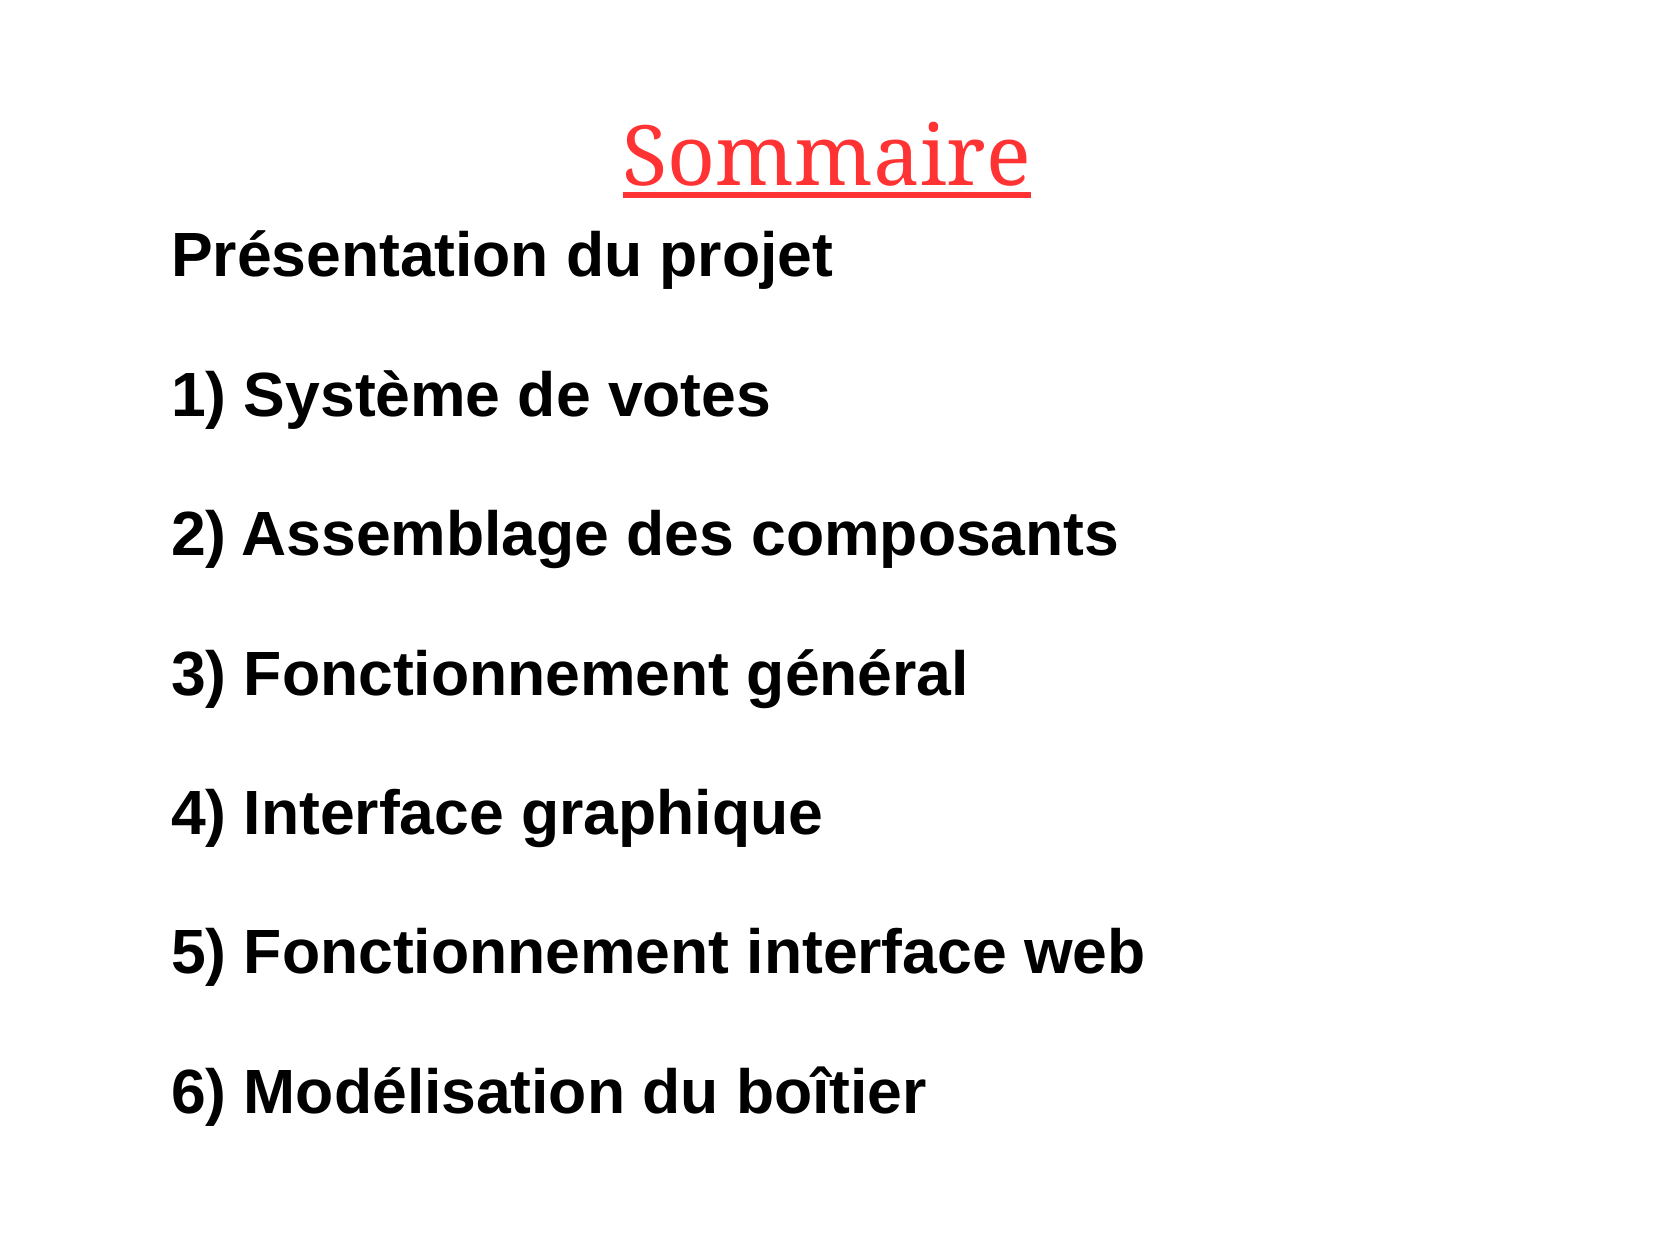

# Sommaire
	Présentation du projet
	1) Système de votes
	2) Assemblage des composants
	3) Fonctionnement général
	4) Interface graphique
	5) Fonctionnement interface web
	6) Modélisation du boîtier